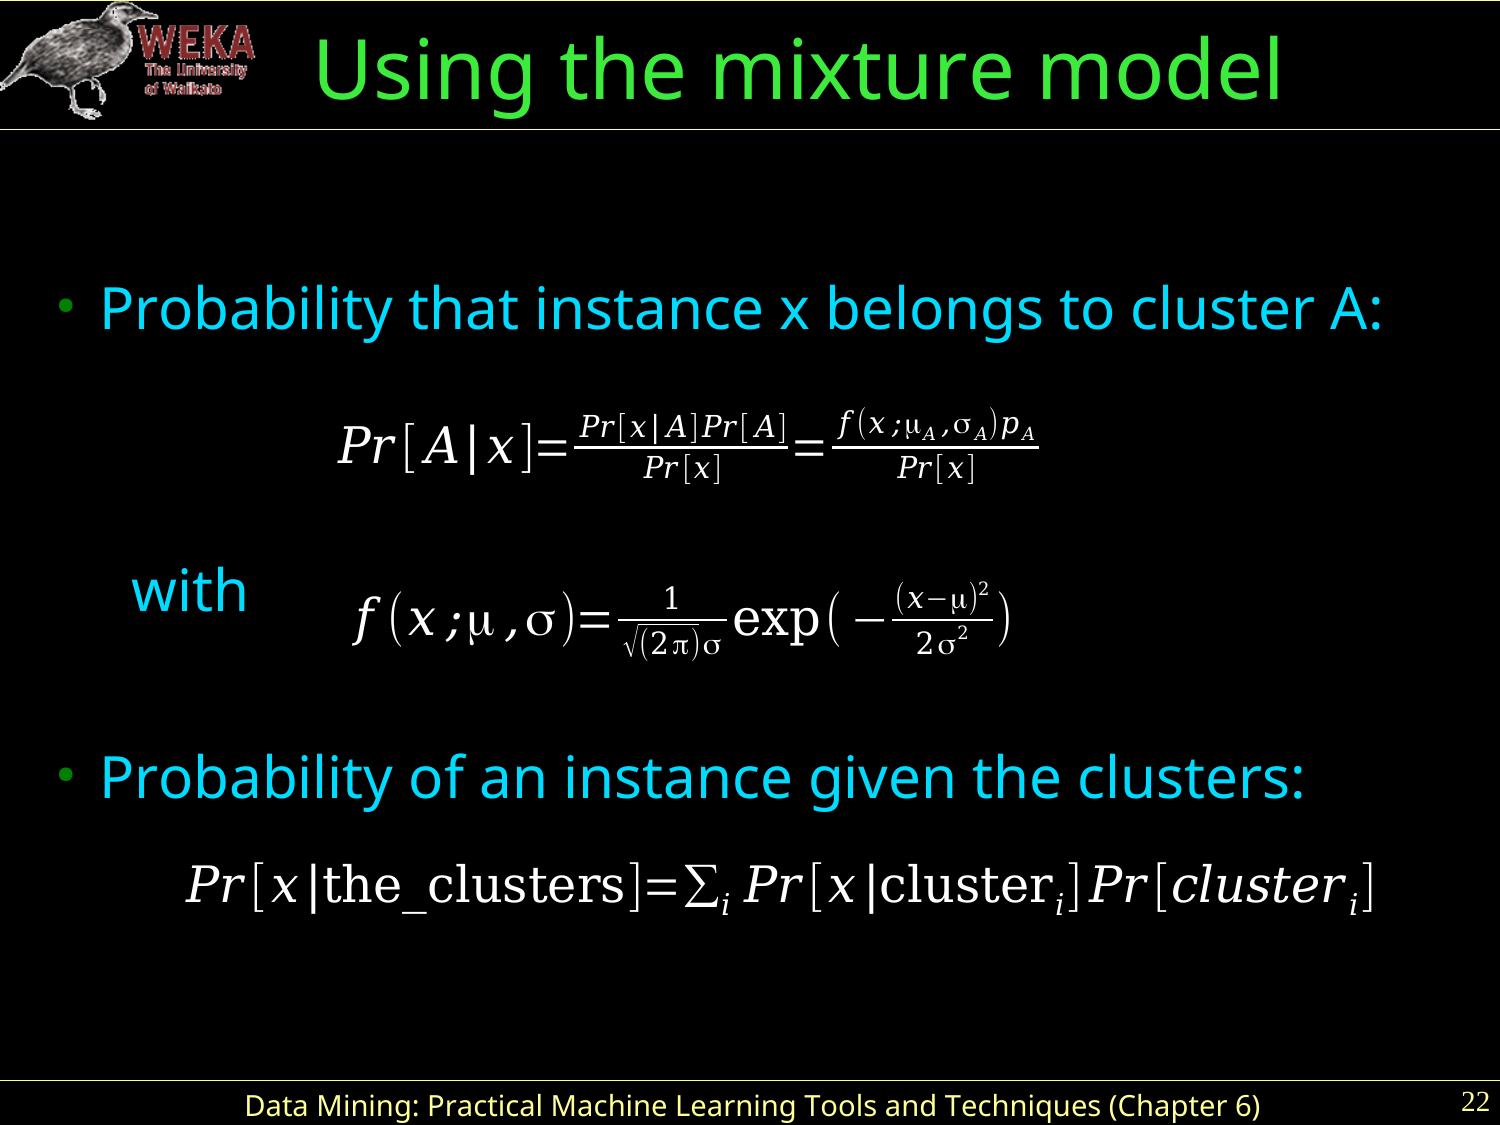

# Using the mixture model
Probability that instance x belongs to cluster A:
	with
Probability of an instance given the clusters:
Data Mining: Practical Machine Learning Tools and Techniques (Chapter 6)
22